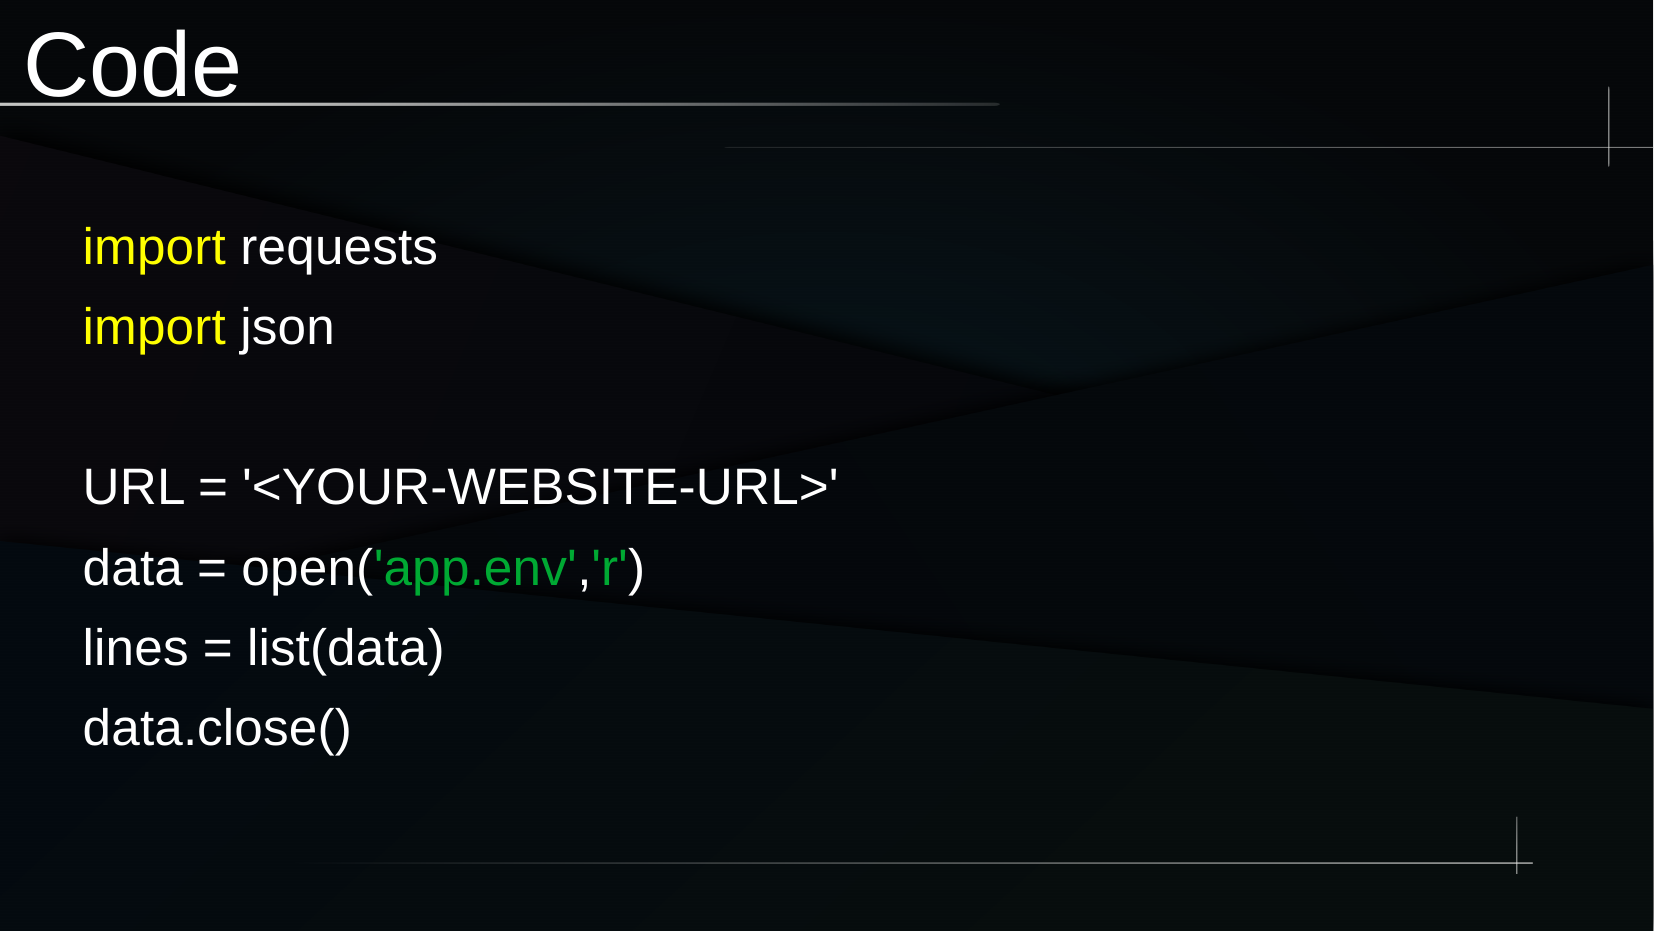

# Code
import requests
import json
URL = '<YOUR-WEBSITE-URL>'
data = open('app.env','r')
lines = list(data)
data.close()